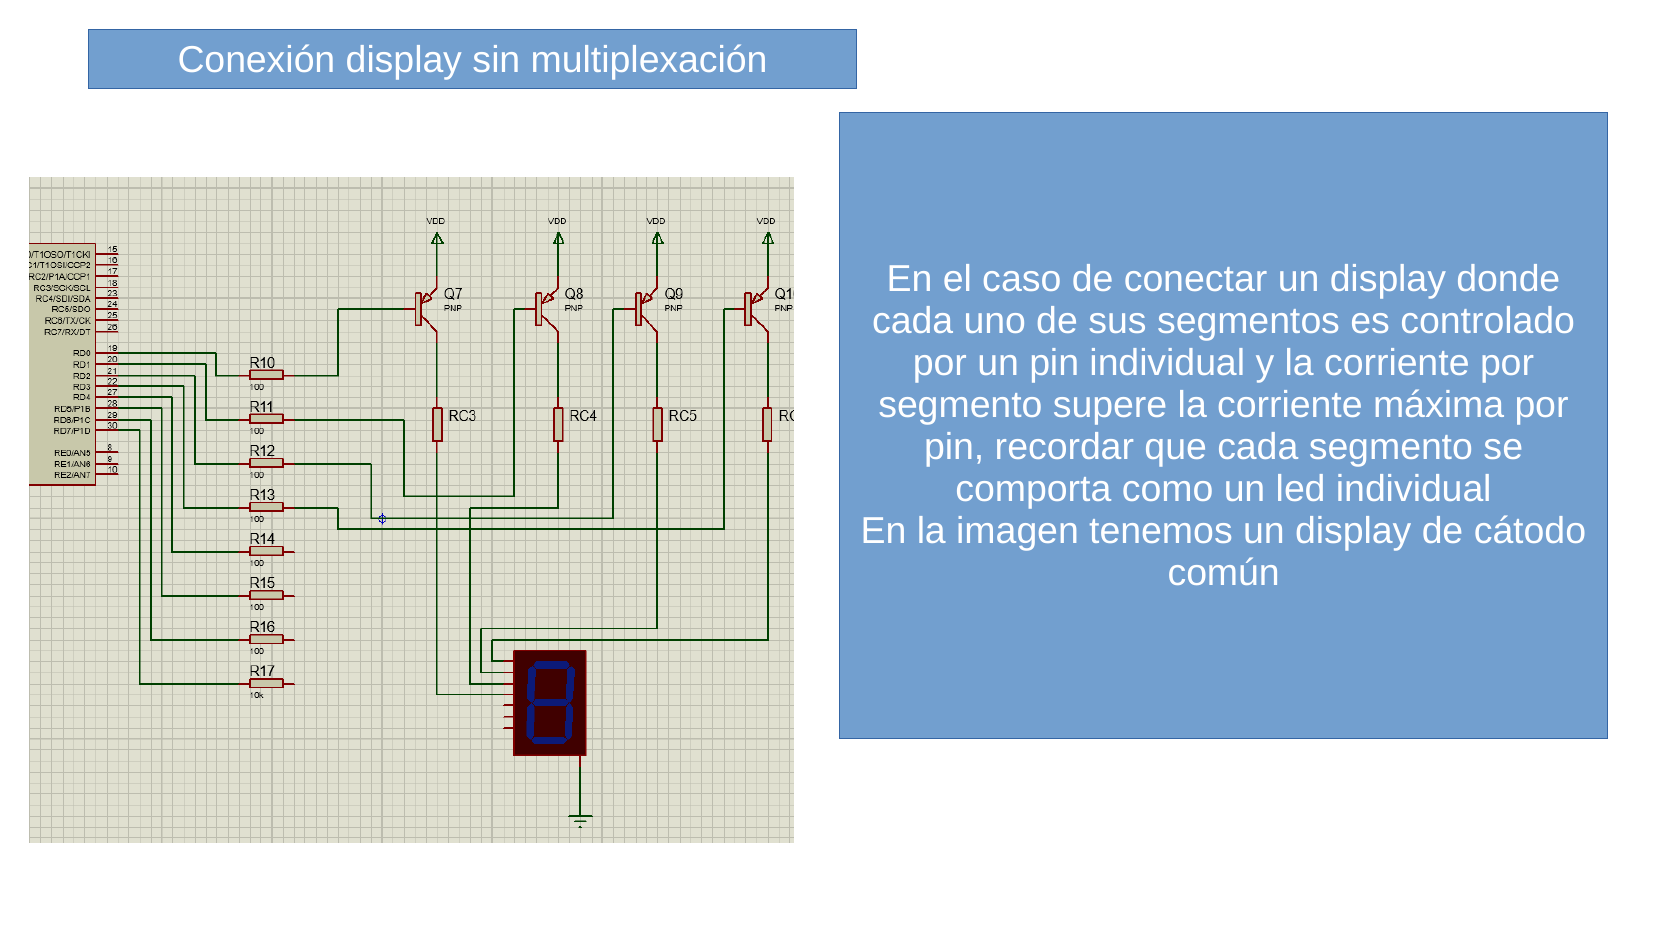

Conexión display sin multiplexación
En el caso de conectar un display donde cada uno de sus segmentos es controlado por un pin individual y la corriente por segmento supere la corriente máxima por pin, recordar que cada segmento se comporta como un led individual
En la imagen tenemos un display de cátodo común